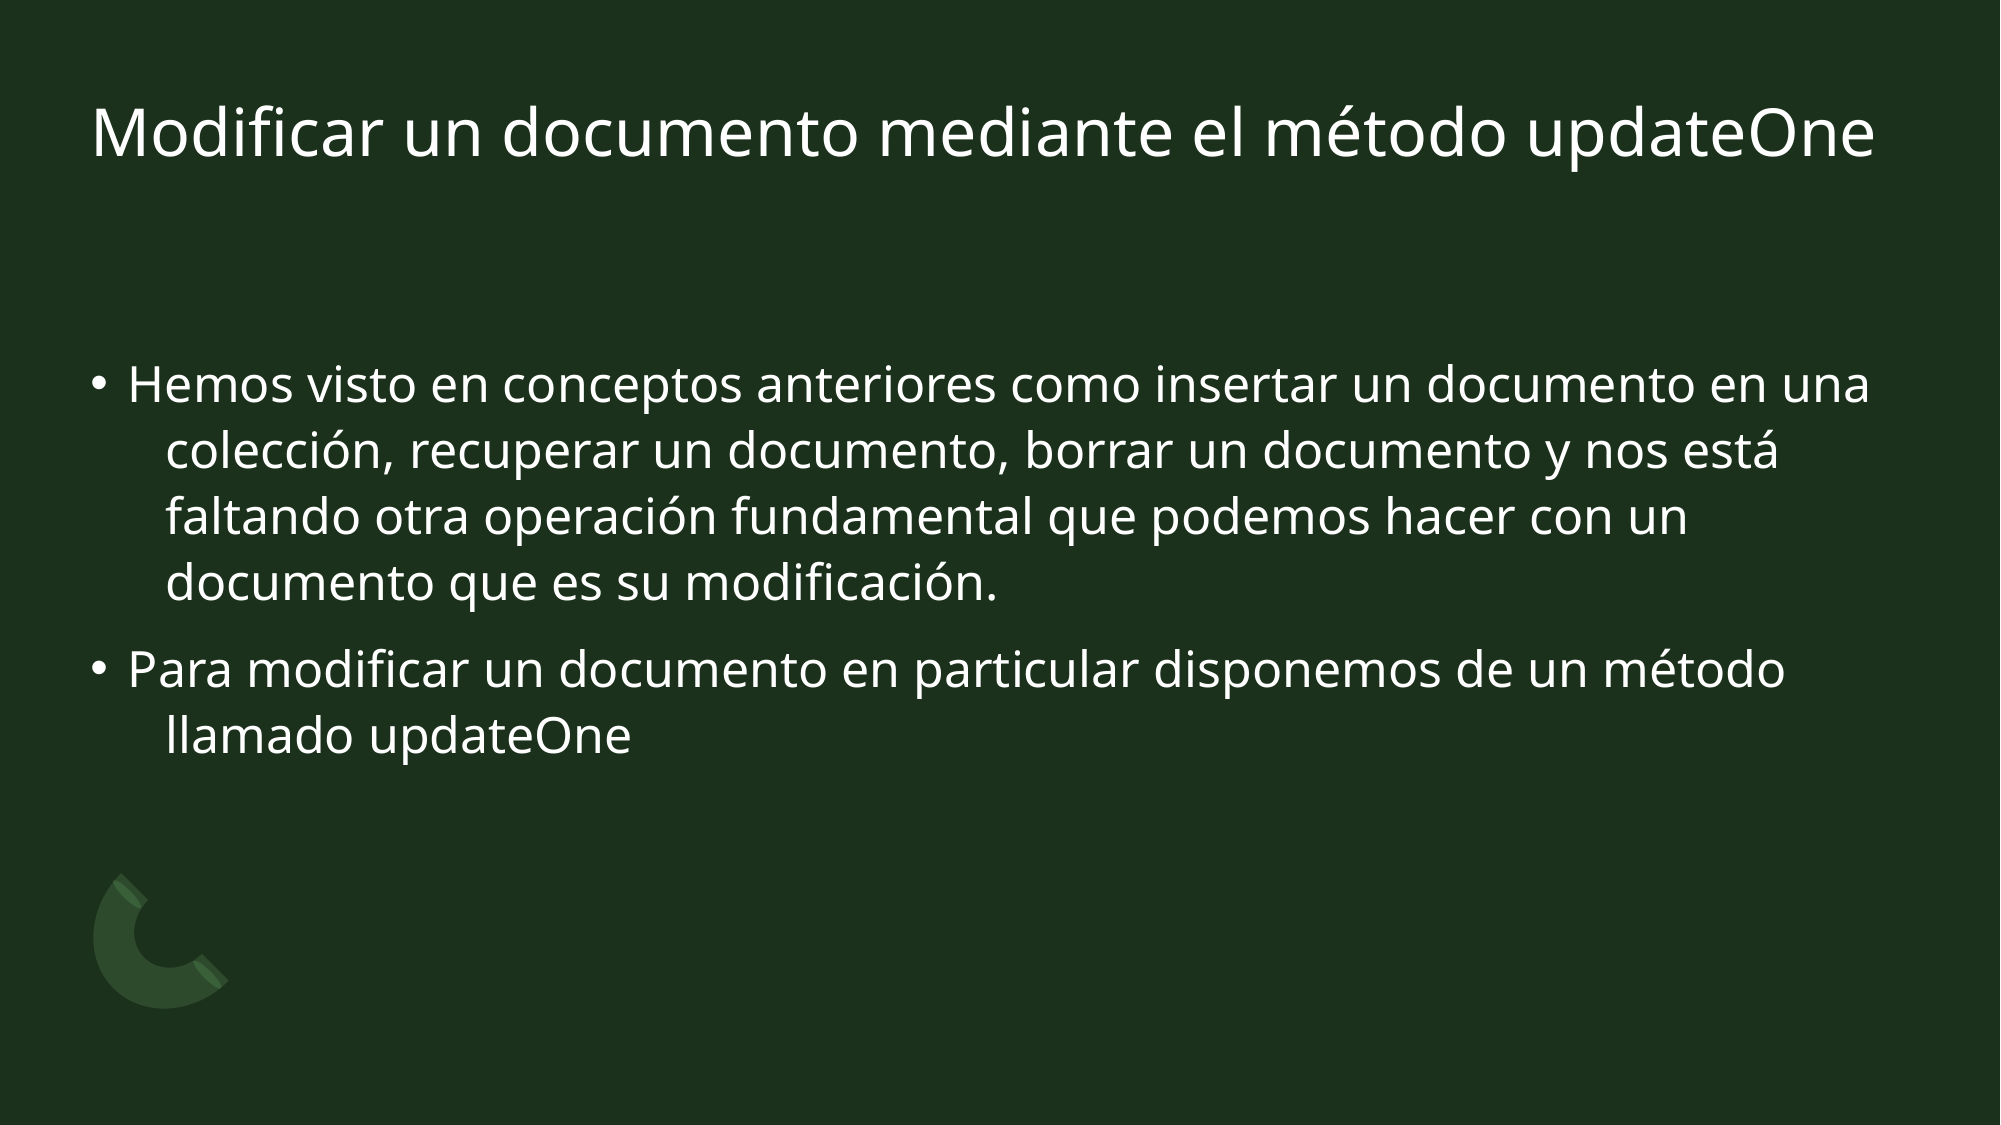

# Modificar un documento mediante el método updateOne
Hemos visto en conceptos anteriores como insertar un documento en una colección, recuperar un documento, borrar un documento y nos está faltando otra operación fundamental que podemos hacer con un documento que es su modificación.
Para modificar un documento en particular disponemos de un método llamado updateOne